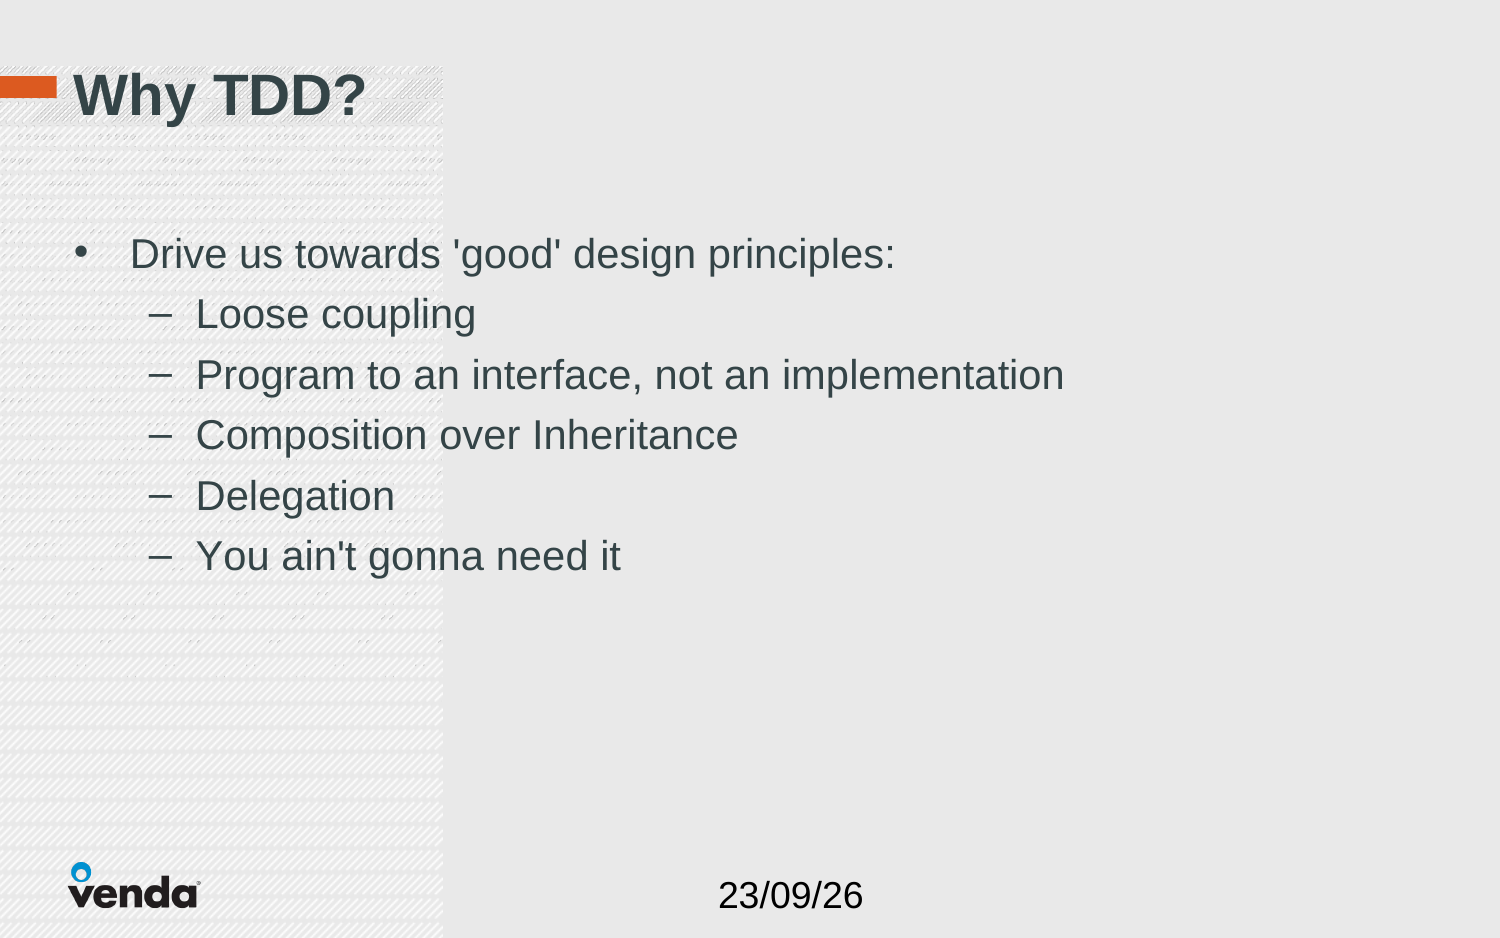

# Why TDD?
Drive us towards 'good' design principles:
Loose coupling
Program to an interface, not an implementation
Composition over Inheritance
Delegation
You ain't gonna need it